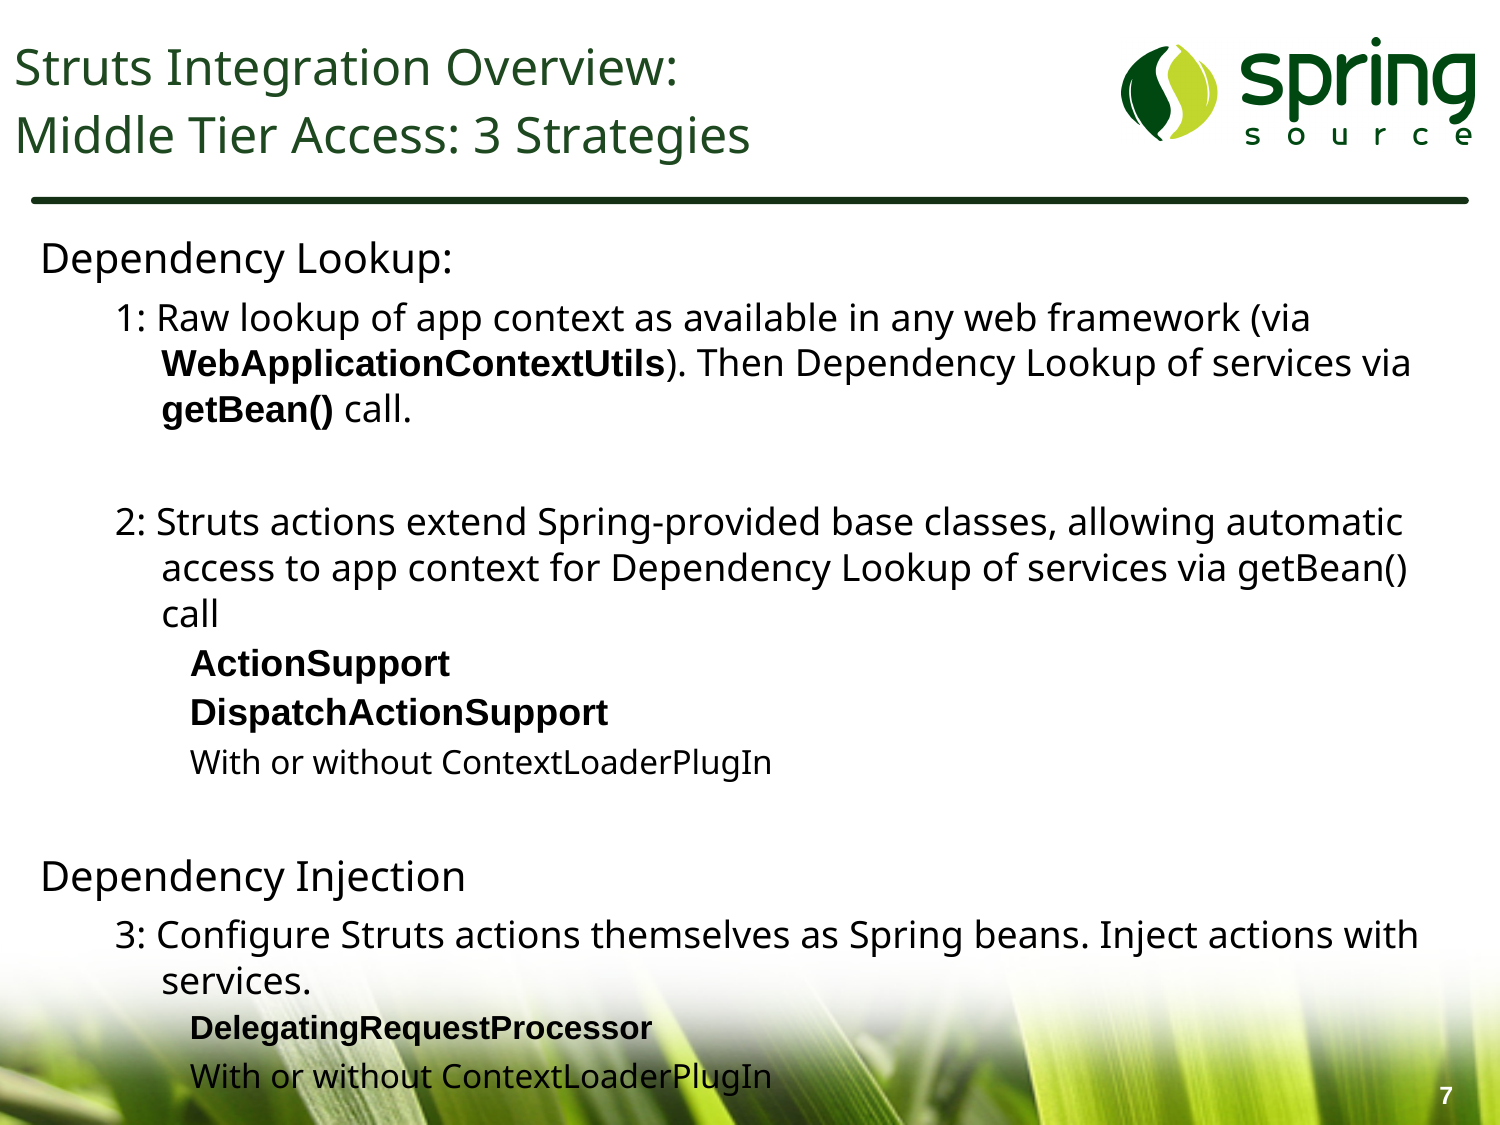

# Struts Integration Overview: Middle Tier Access: 3 Strategies
Dependency Lookup:
1: Raw lookup of app context as available in any web framework (via WebApplicationContextUtils). Then Dependency Lookup of services via getBean() call.
2: Struts actions extend Spring-provided base classes, allowing automatic access to app context for Dependency Lookup of services via getBean() call
ActionSupport
DispatchActionSupport
With or without ContextLoaderPlugIn
Dependency Injection
3: Configure Struts actions themselves as Spring beans. Inject actions with services.
DelegatingRequestProcessor
With or without ContextLoaderPlugIn